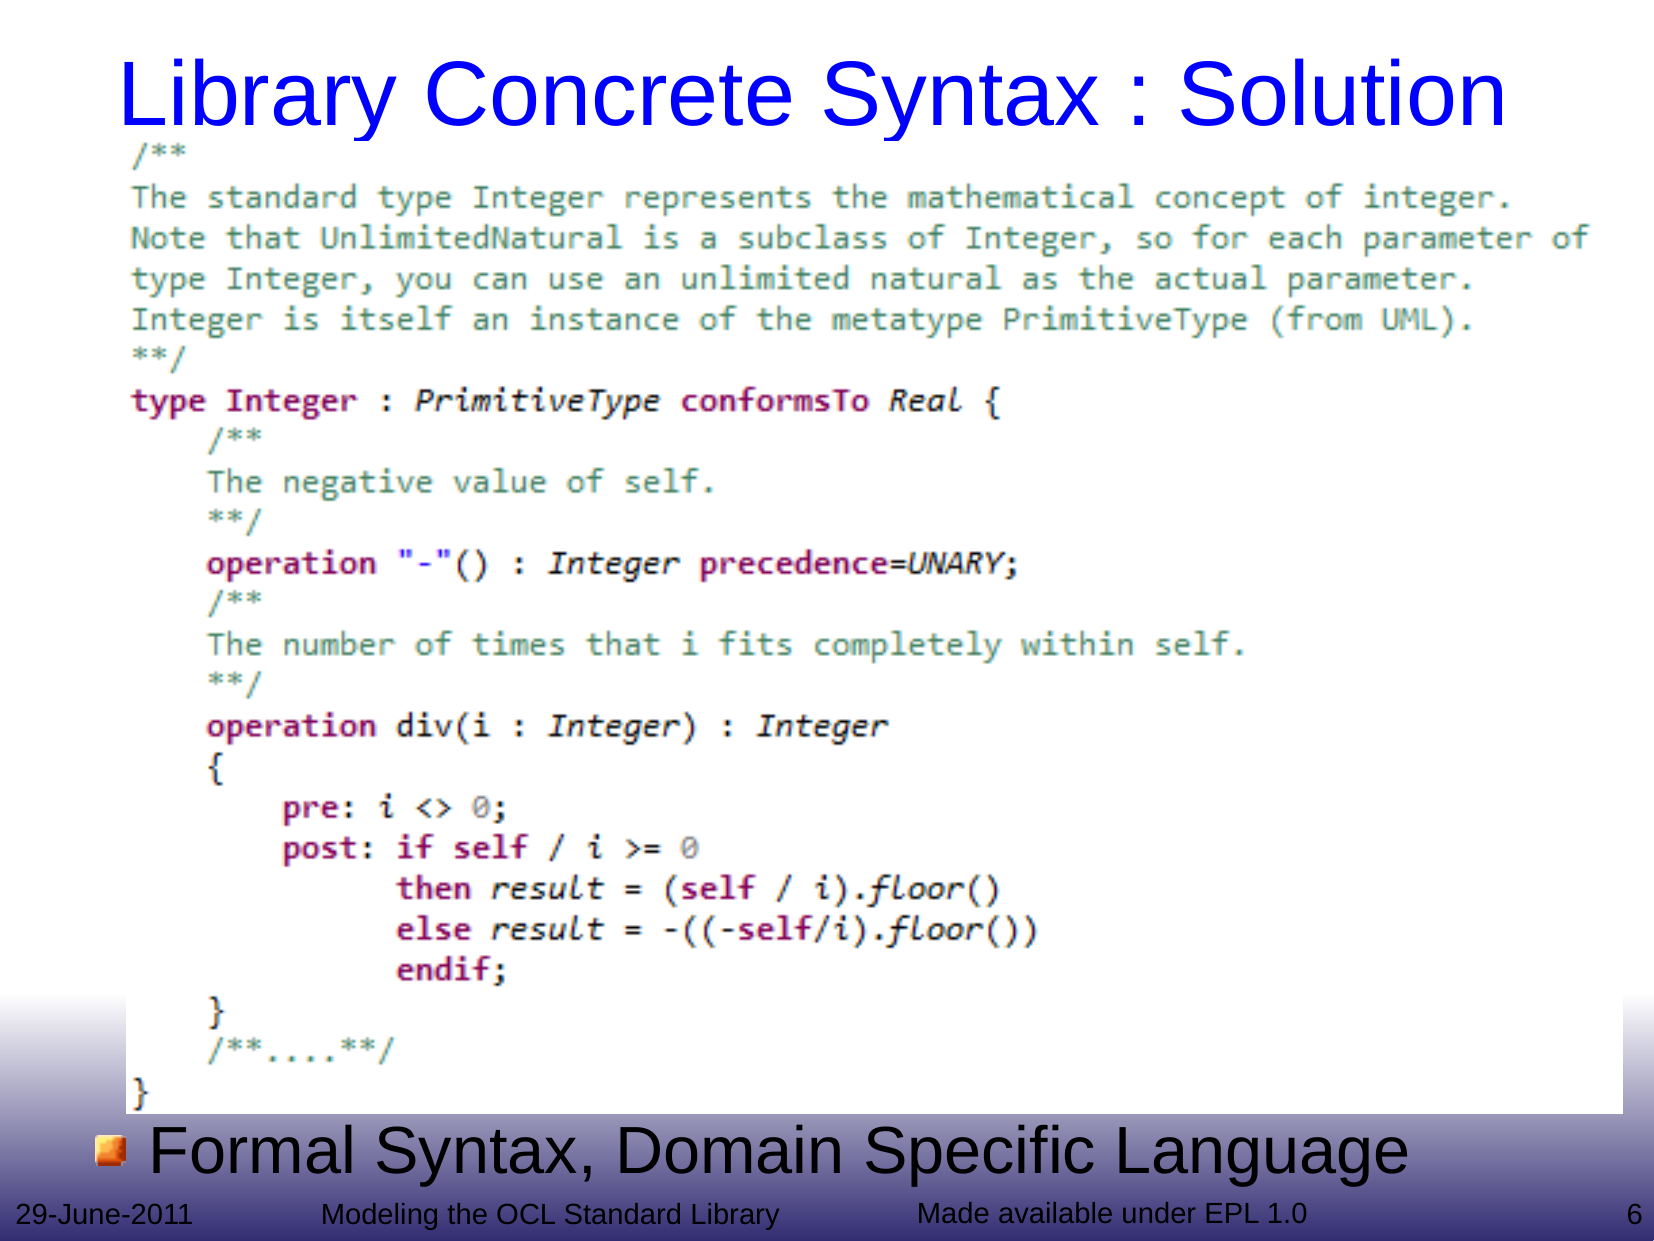

# Library Concrete Syntax : Solution
Formal Syntax, Domain Specific Language
29-June-2011
Modeling the OCL Standard Library
6